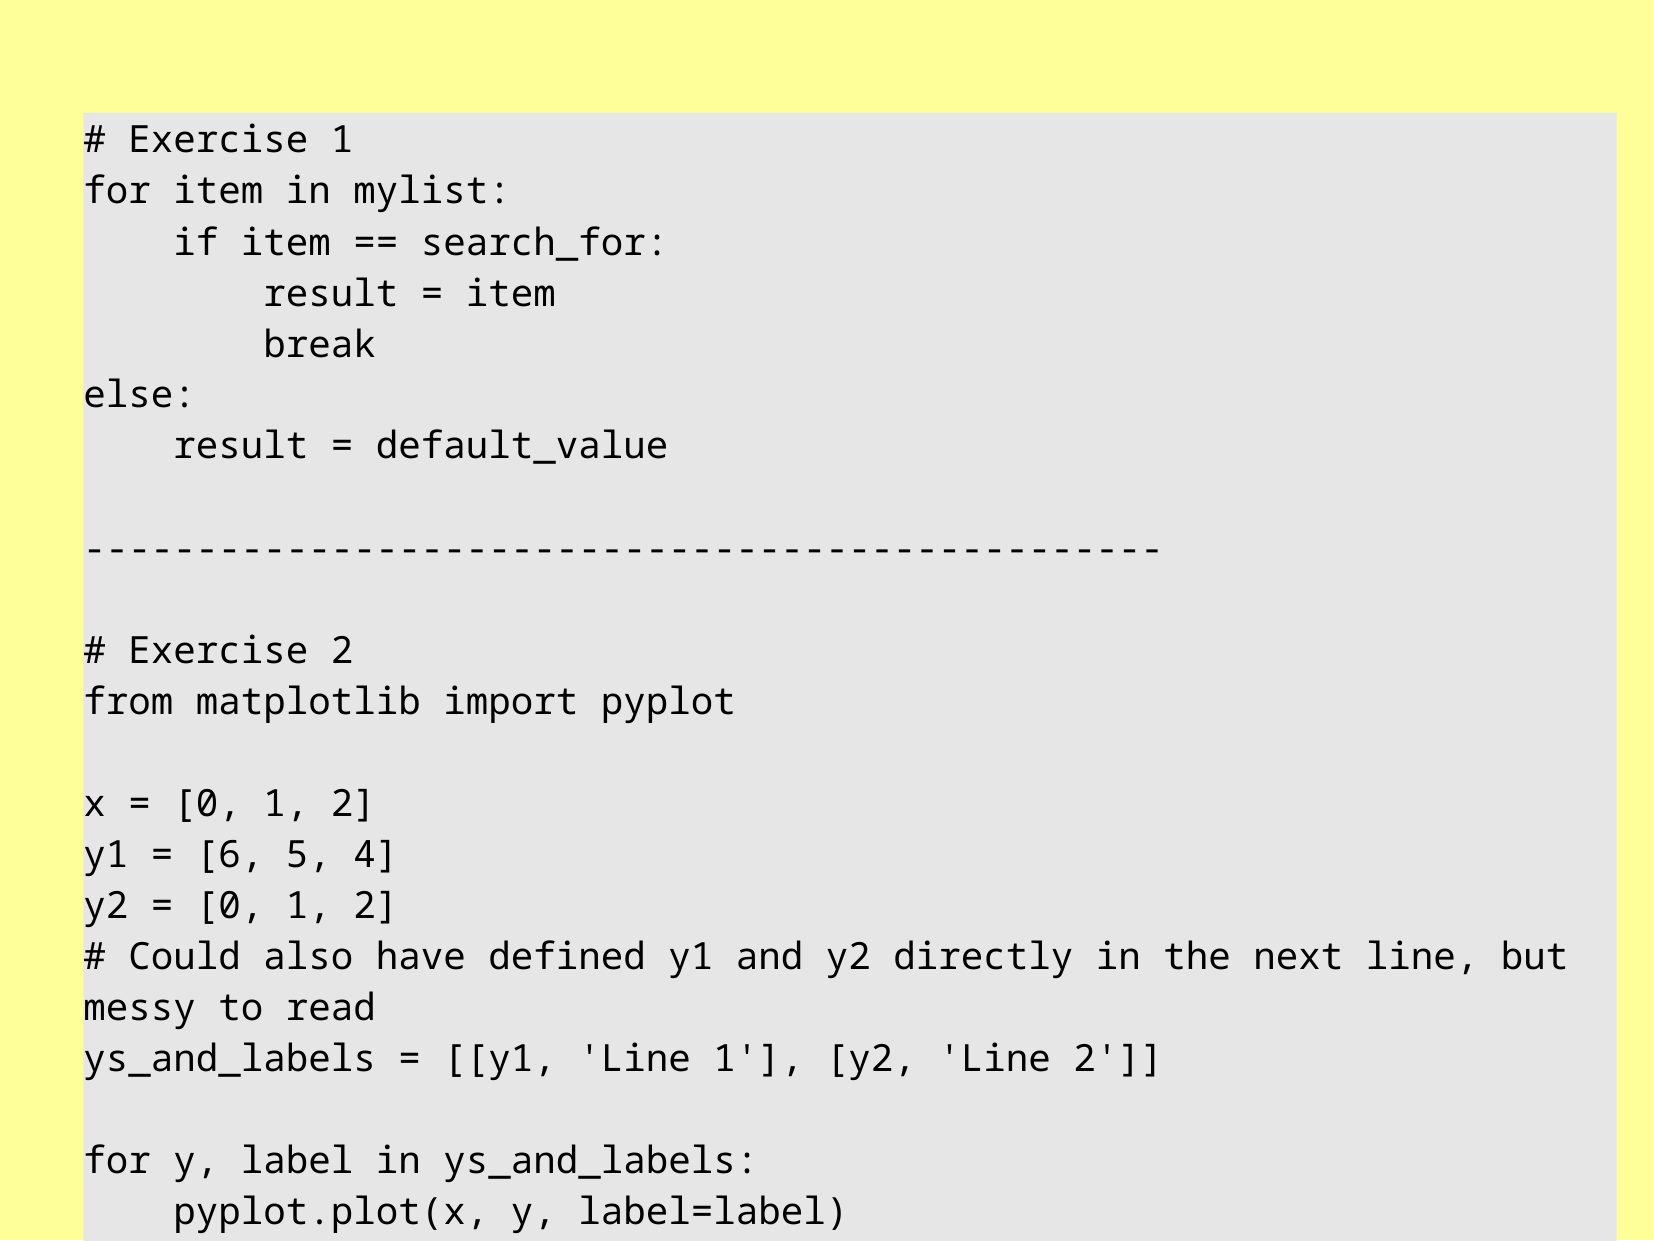

# Possible solution
# Exercise 1
for item in mylist:
 if item == search_for:
 result = item
 break
else:
 result = default_value
------------------------------------------------
# Exercise 2
from matplotlib import pyplot
x = [0, 1, 2]
y1 = [6, 5, 4]
y2 = [0, 1, 2]
# Could also have defined y1 and y2 directly in the next line, but messy to read
ys_and_labels = [[y1, 'Line 1'], [y2, 'Line 2']]
for y, label in ys_and_labels:
 pyplot.plot(x, y, label=label)
pyplot.legend()
pyplot.show()